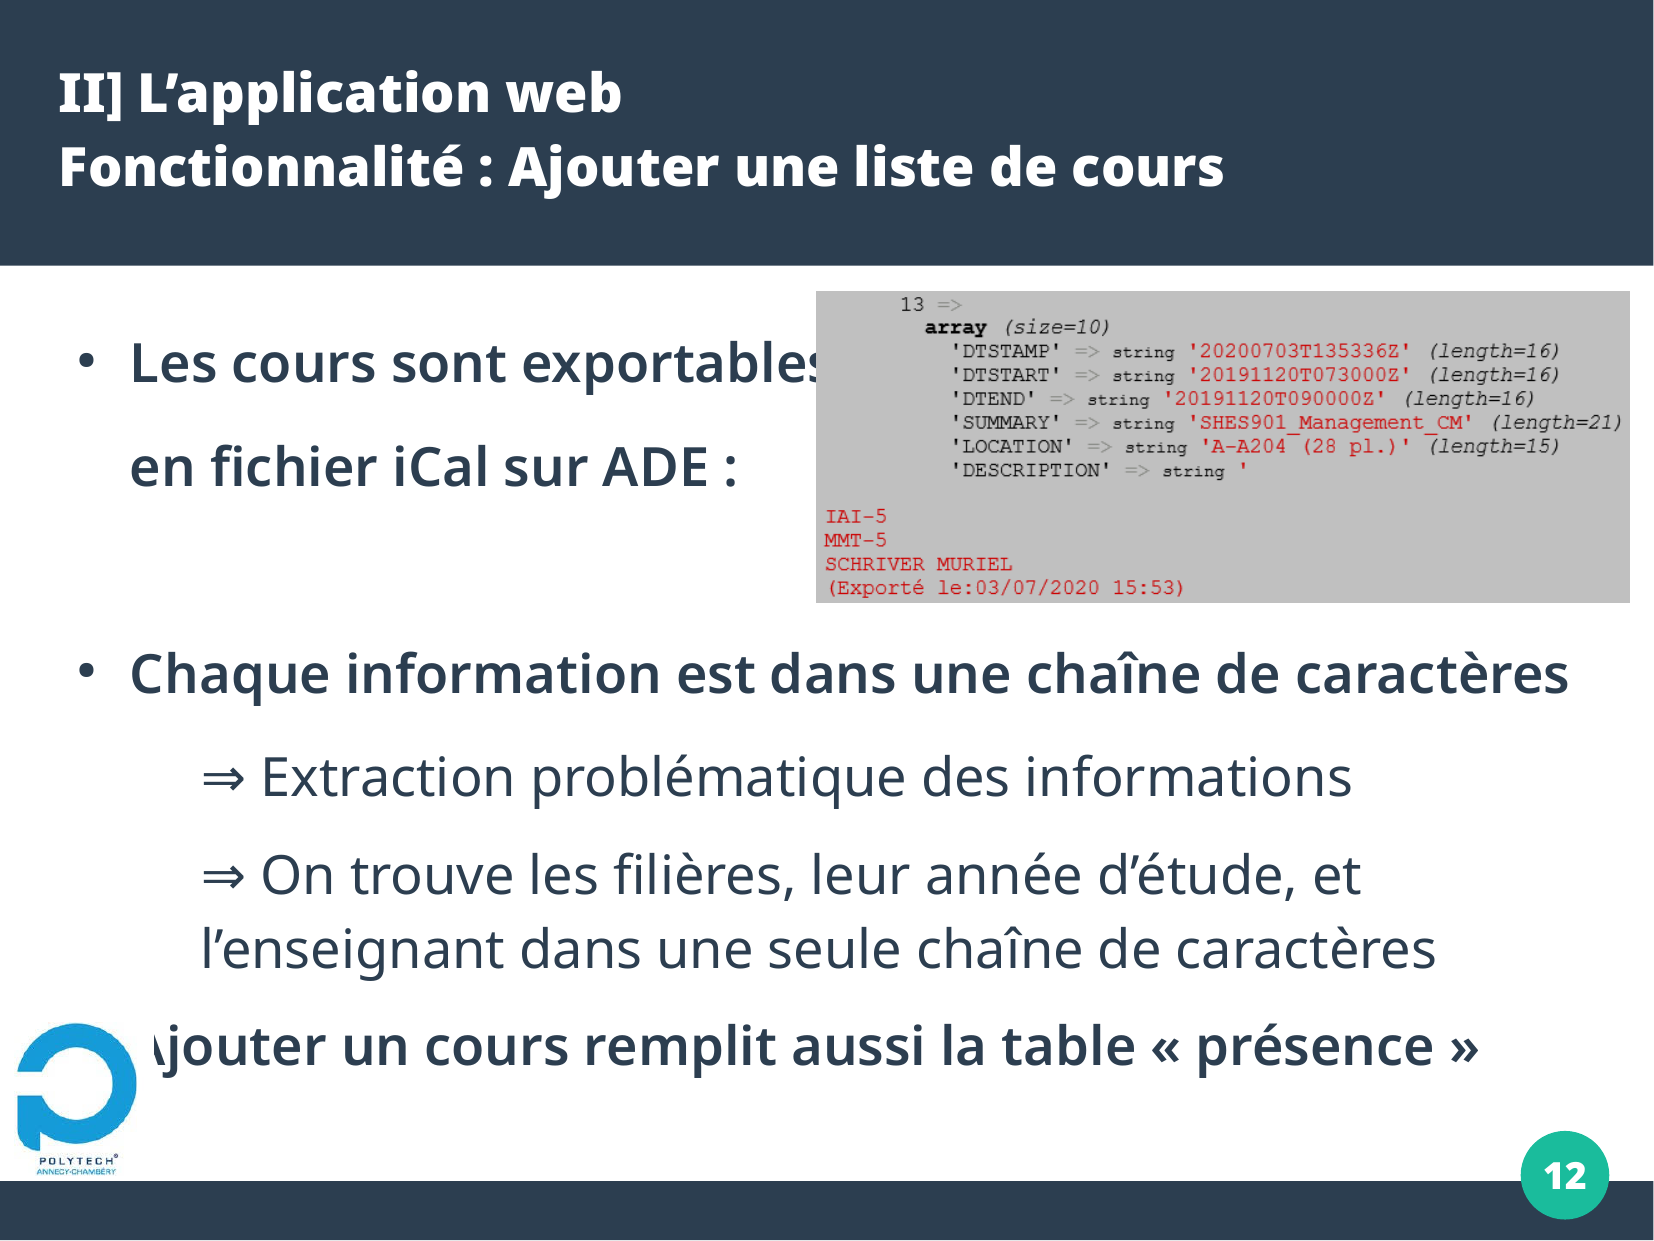

# II] L’application web Fonctionnalité : Ajouter une liste de cours
Les cours sont exportables
en fichier iCal sur ADE :
Chaque information est dans une chaîne de caractères
⇒ Extraction problématique des informations
⇒ On trouve les filières, leur année d’étude, et l’enseignant dans une seule chaîne de caractères
Ajouter un cours remplit aussi la table « présence »
12